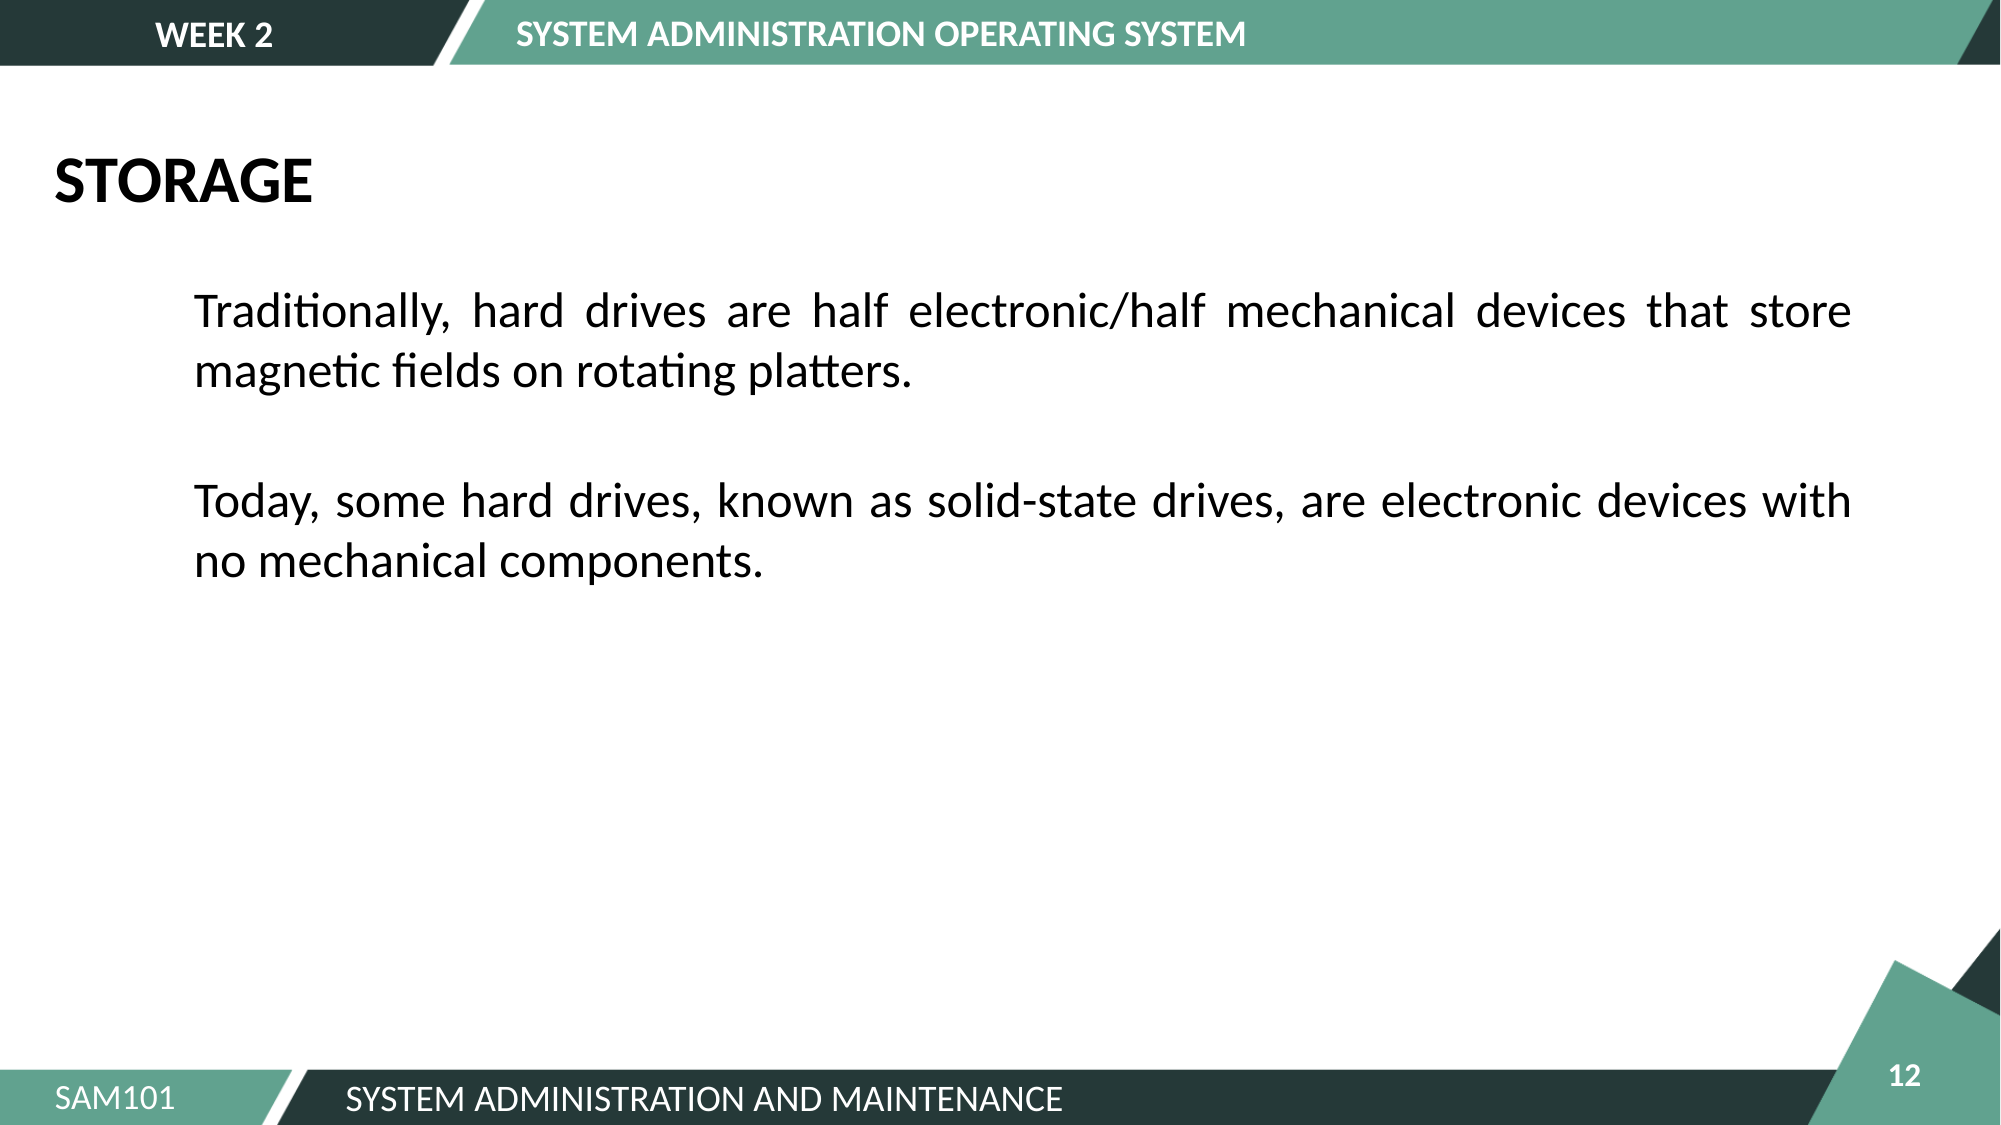

SYSTEM ADMINISTRATION OPERATING SYSTEM
WEEK 2
STORAGE
Traditionally, hard drives are half electronic/half mechanical devices that store magnetic fields on rotating platters.
Today, some hard drives, known as solid-state drives, are electronic devices with no mechanical components.
SAM101
SYSTEM ADMINISTRATION AND MAINTENANCE